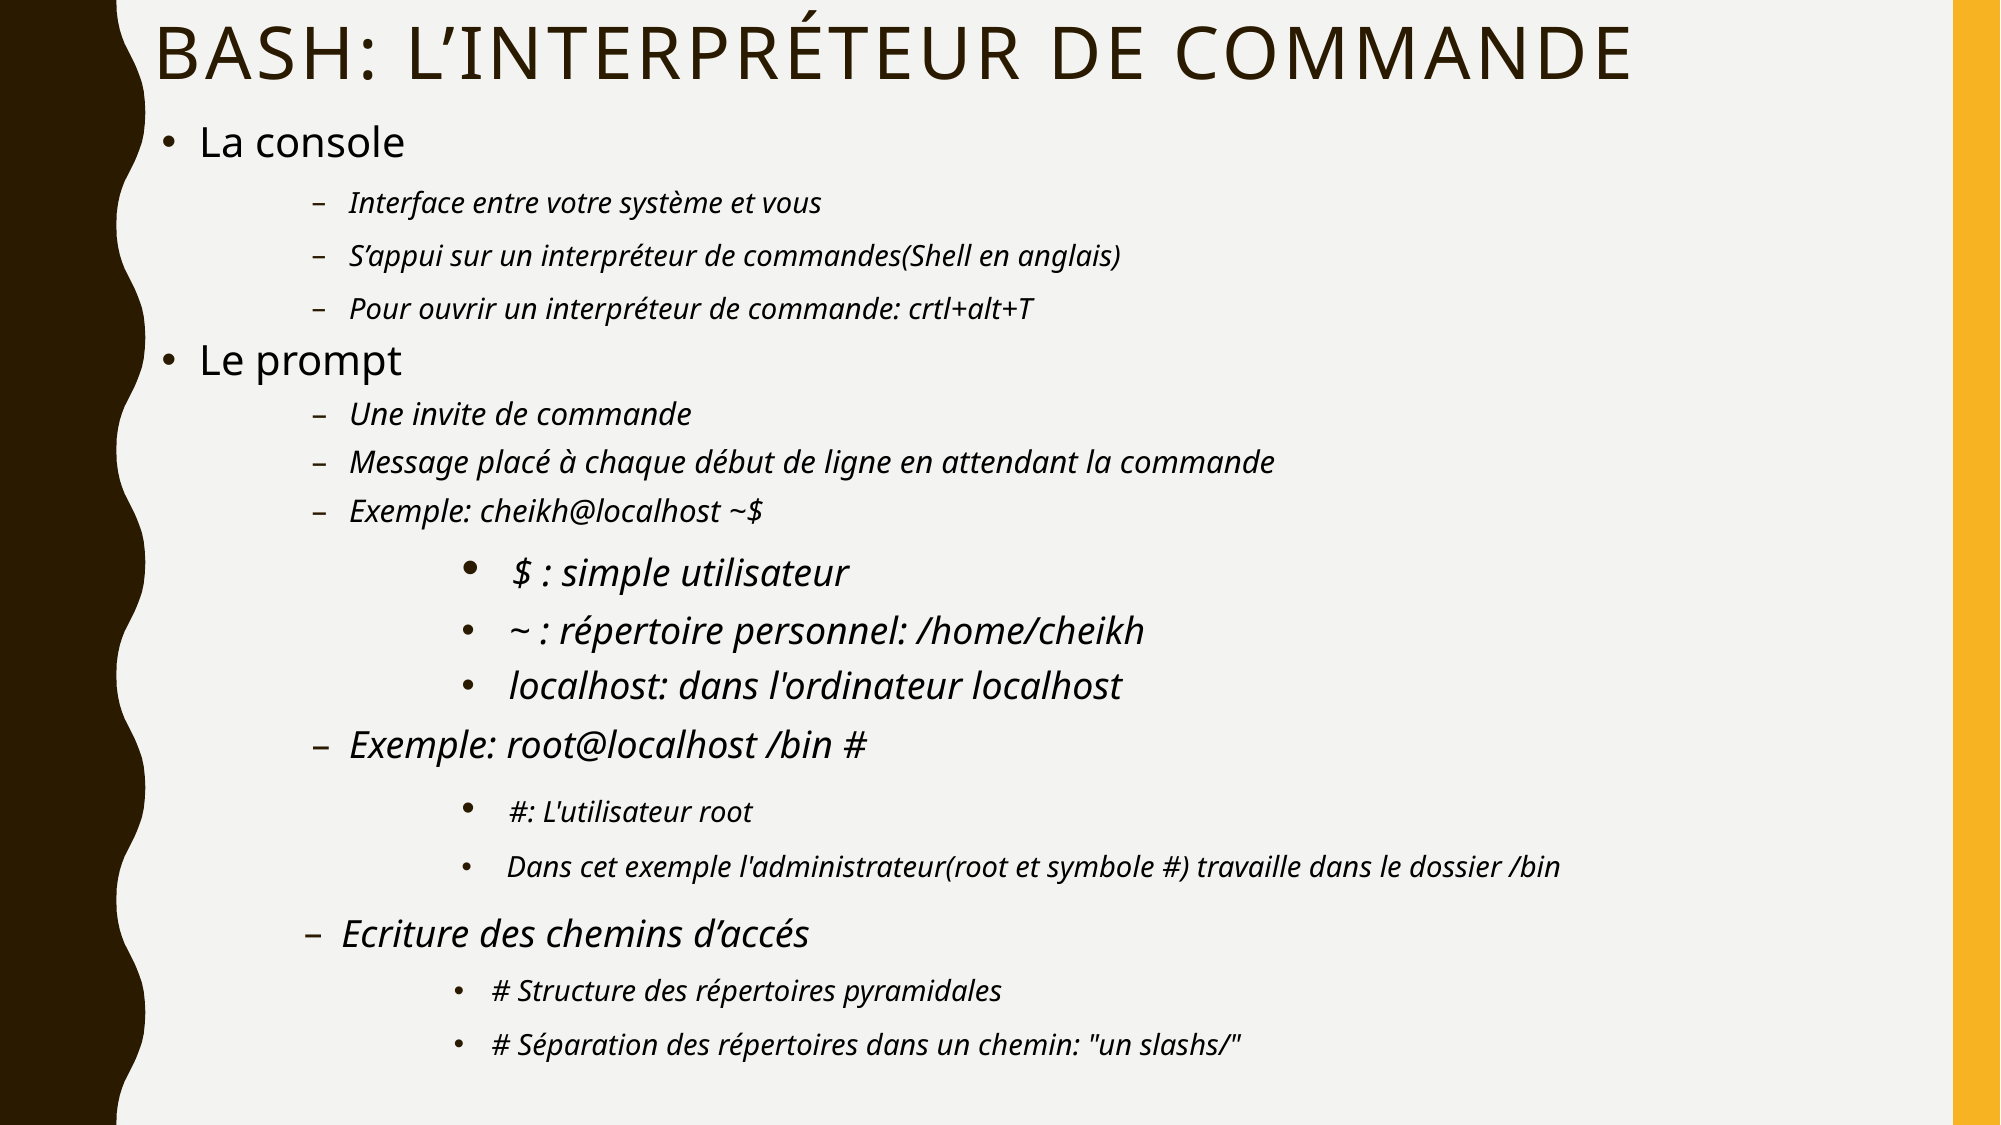

# BASH: l’interpréteur de commande
La console
Interface entre votre système et vous
S’appui sur un interpréteur de commandes(Shell en anglais)
Pour ouvrir un interpréteur de commande: crtl+alt+T
Le prompt
Une invite de commande
Message placé à chaque début de ligne en attendant la commande
Exemple: cheikh@localhost ~$
 $ : simple utilisateur
 ~ : répertoire personnel: /home/cheikh
 localhost: dans l'ordinateur localhost
Exemple: root@localhost /bin #
 #: L'utilisateur root
 Dans cet exemple l'administrateur(root et symbole #) travaille dans le dossier /bin
Ecriture des chemins d’accés
# Structure des répertoires pyramidales
# Séparation des répertoires dans un chemin: "un slashs/"